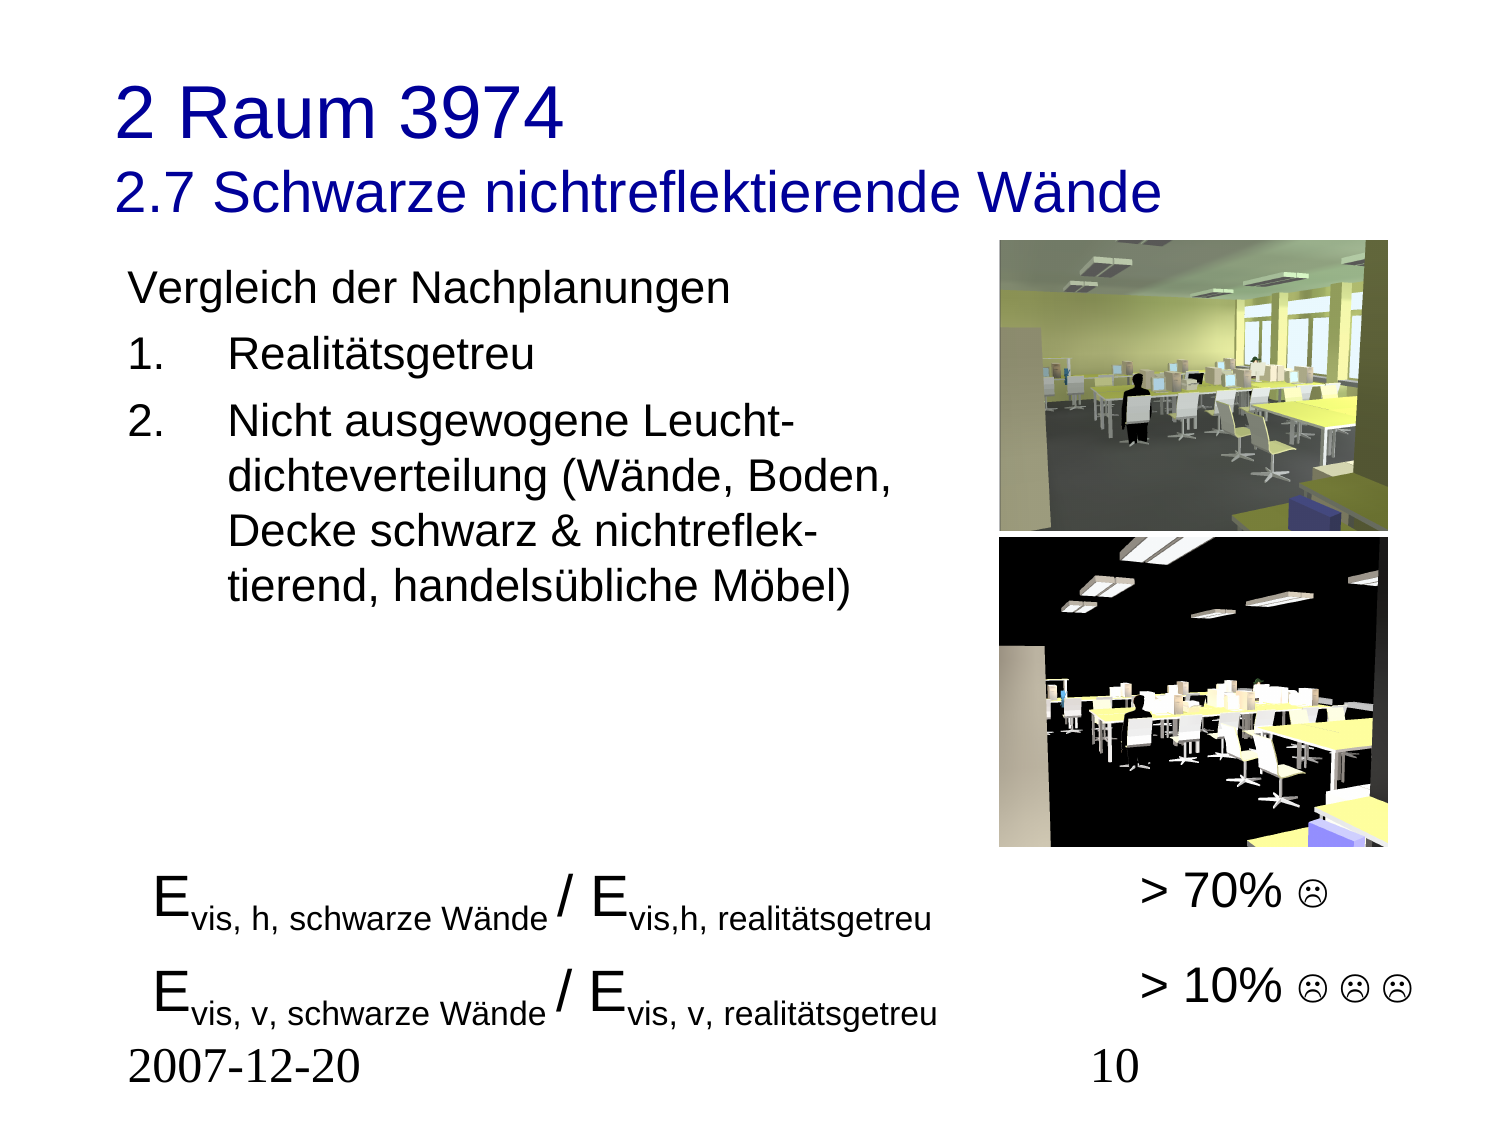

# 2 Raum 3974 2.7 Schwarze nichtreflektierende Wände
Vergleich der Nachplanungen
Realitätsgetreu
Nicht ausgewogene Leucht-dichteverteilung (Wände, Boden, Decke schwarz & nichtreflek-tierend, handelsübliche Möbel)
| Evis, h, schwarze Wände / Evis,h, realitätsgetreu | > 70%  |
| --- | --- |
| Evis, v, schwarze Wände / Evis, v, realitätsgetreu | > 10%    |
2007-12-20
10